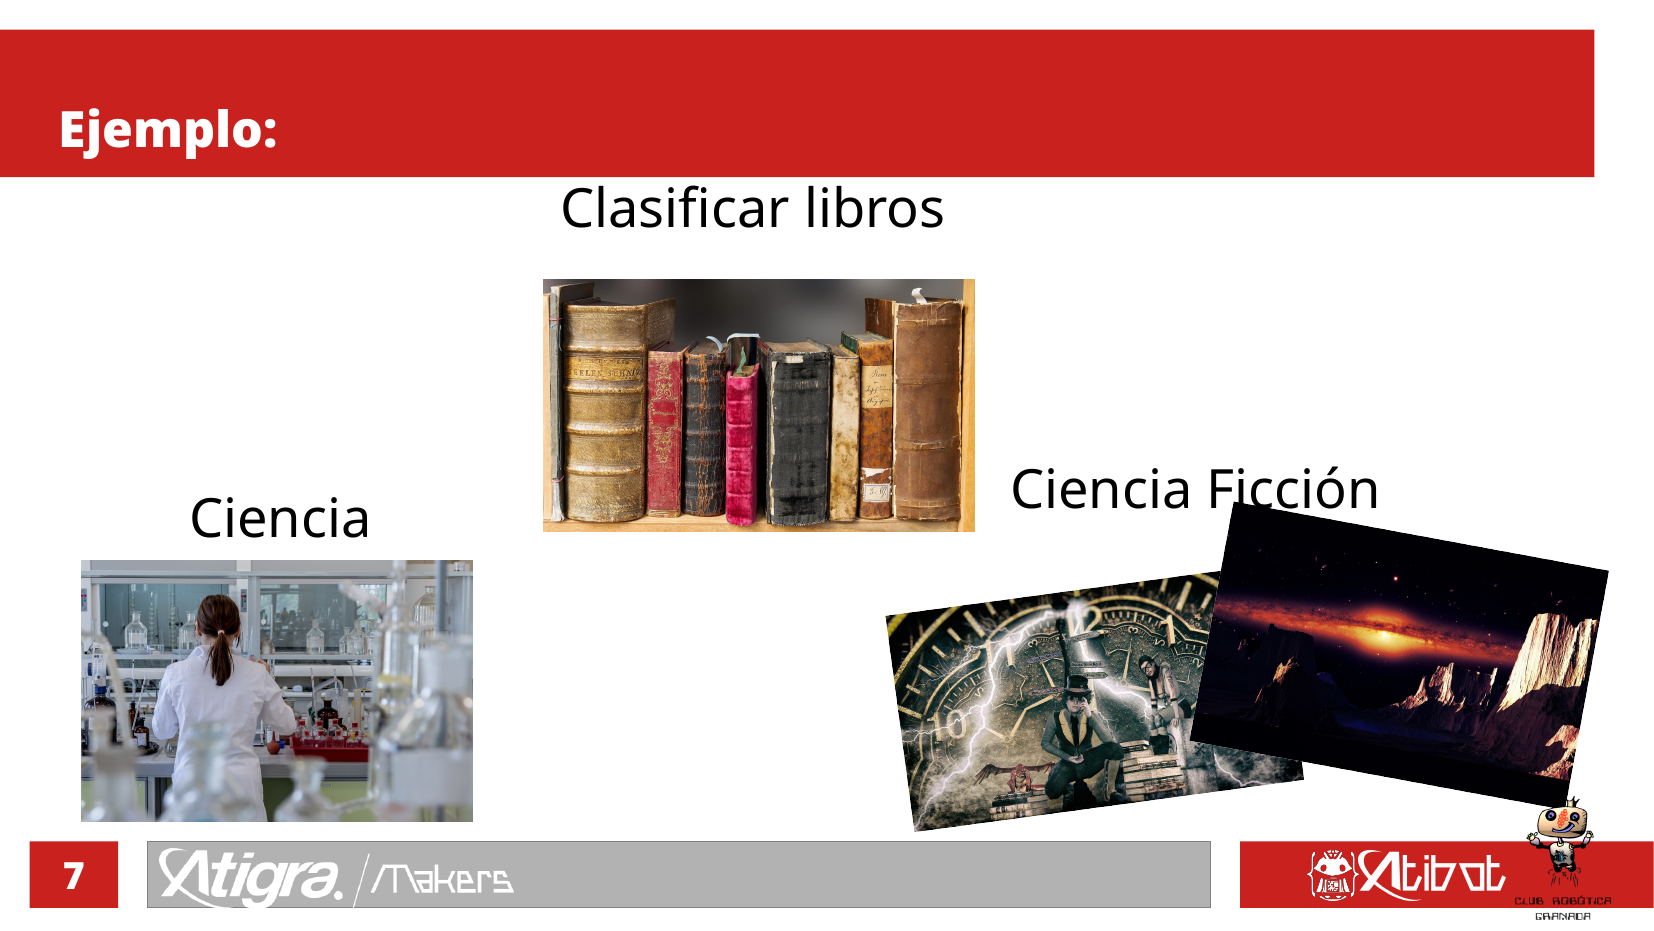

# Ejemplo:
Clasificar libros
Ciencia Ficción
Ciencia
7